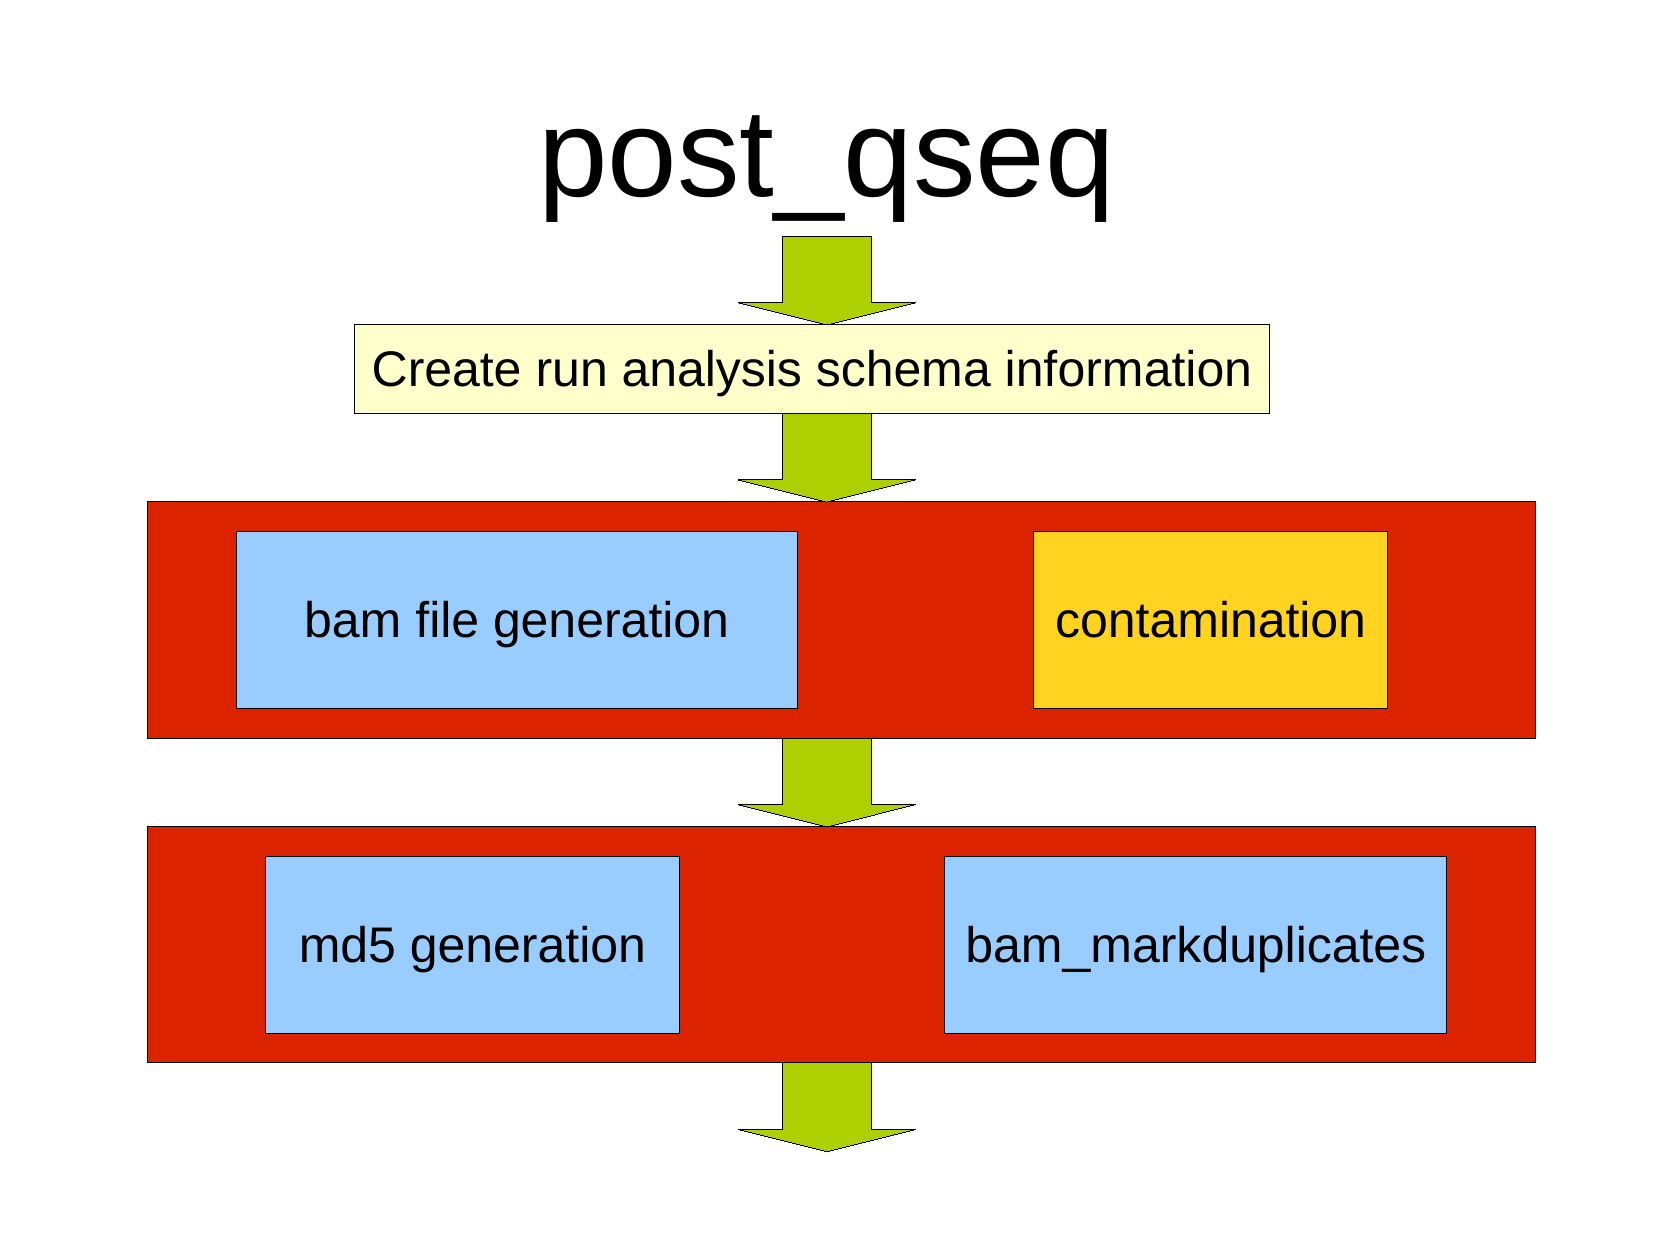

# post_qseq
Create run analysis schema information
bam file generation
contamination
md5 generation
bam_markduplicates